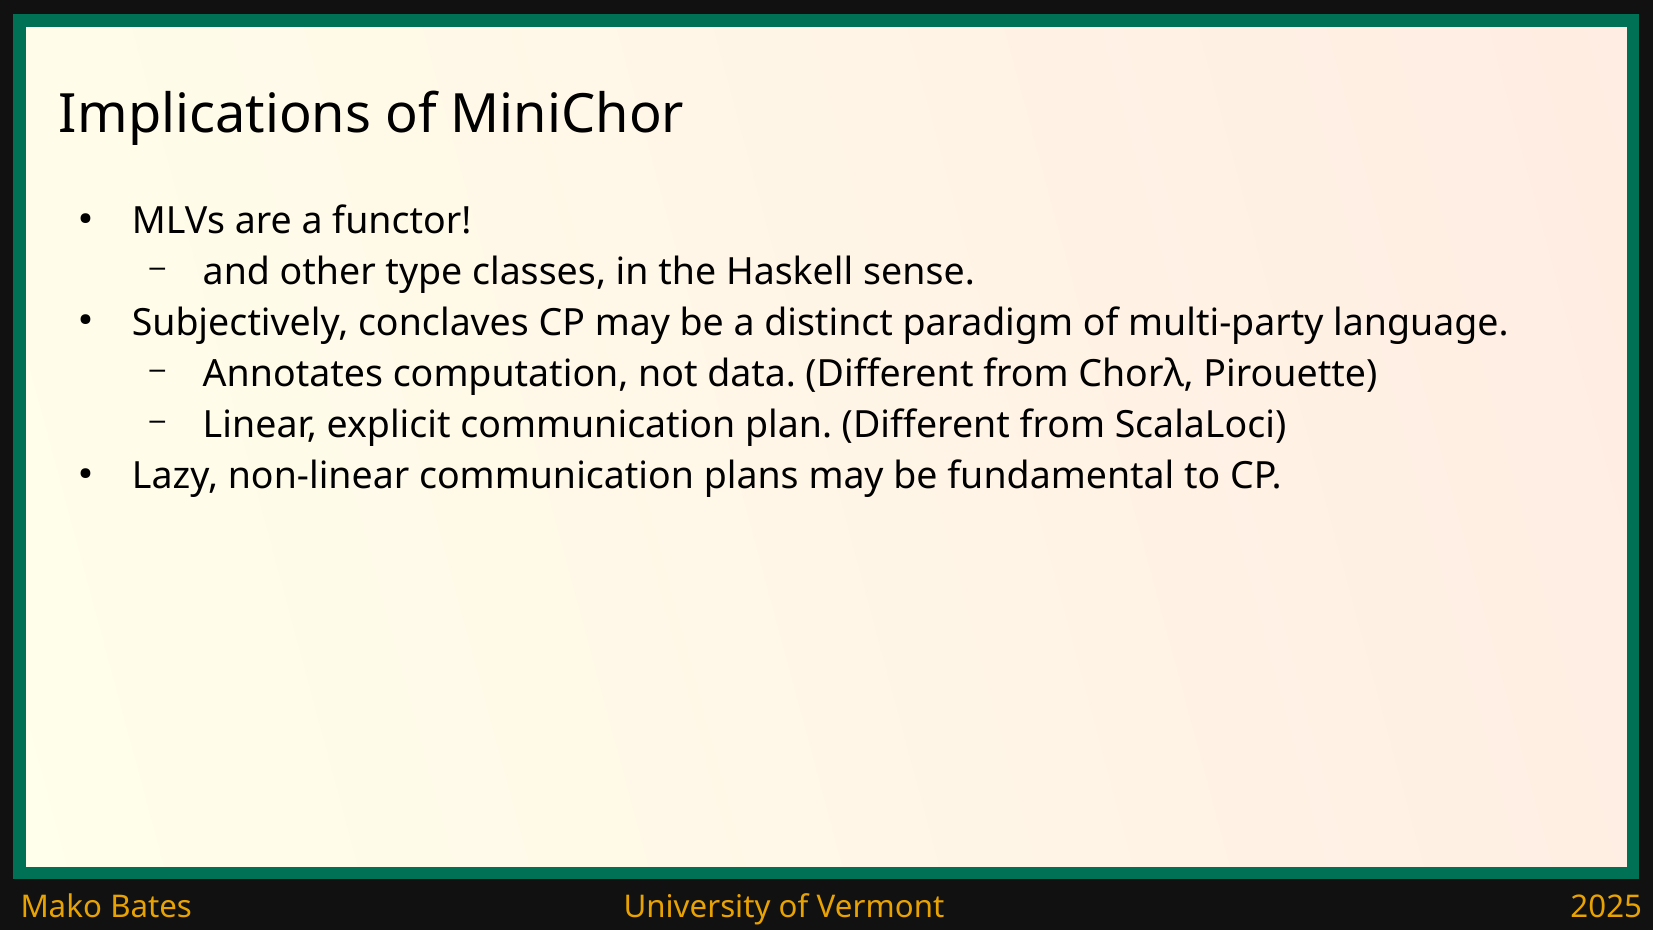

# Implications of MiniChor
MLVs are a functor!
and other type classes, in the Haskell sense.
Subjectively, conclaves CP may be a distinct paradigm of multi-party language.
Annotates computation, not data. (Different from Chorλ, Pirouette)
Linear, explicit communication plan. (Different from ScalaLoci)
Lazy, non-linear communication plans may be fundamental to CP.